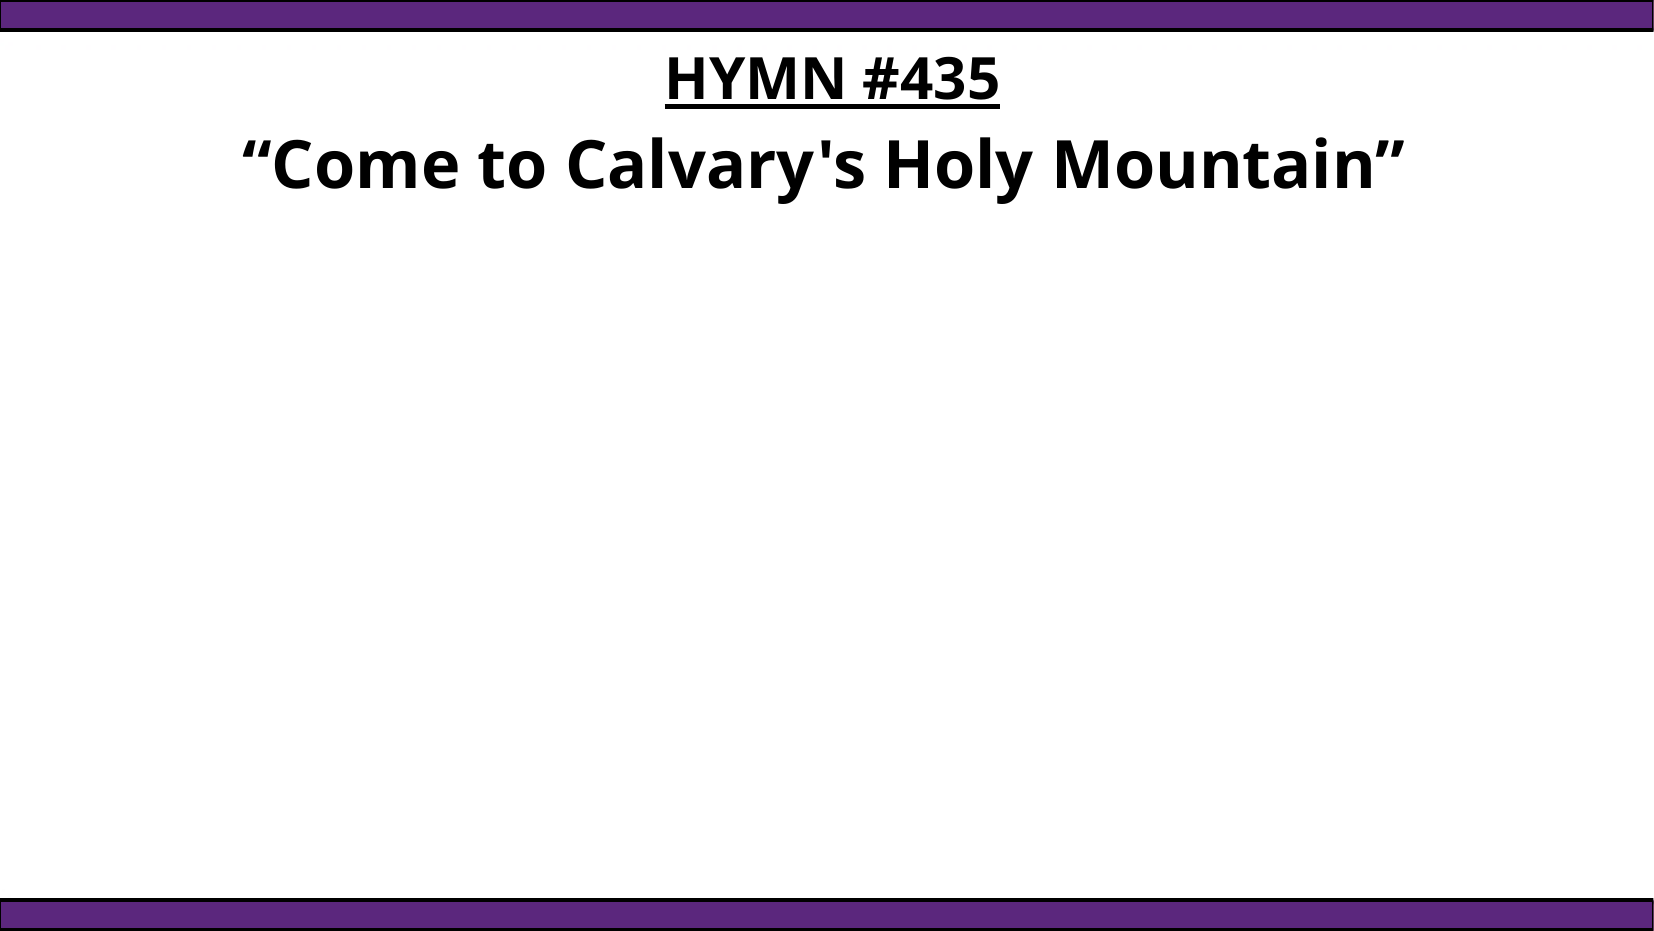

HYMN #435
“Come to Calvary's Holy Mountain”